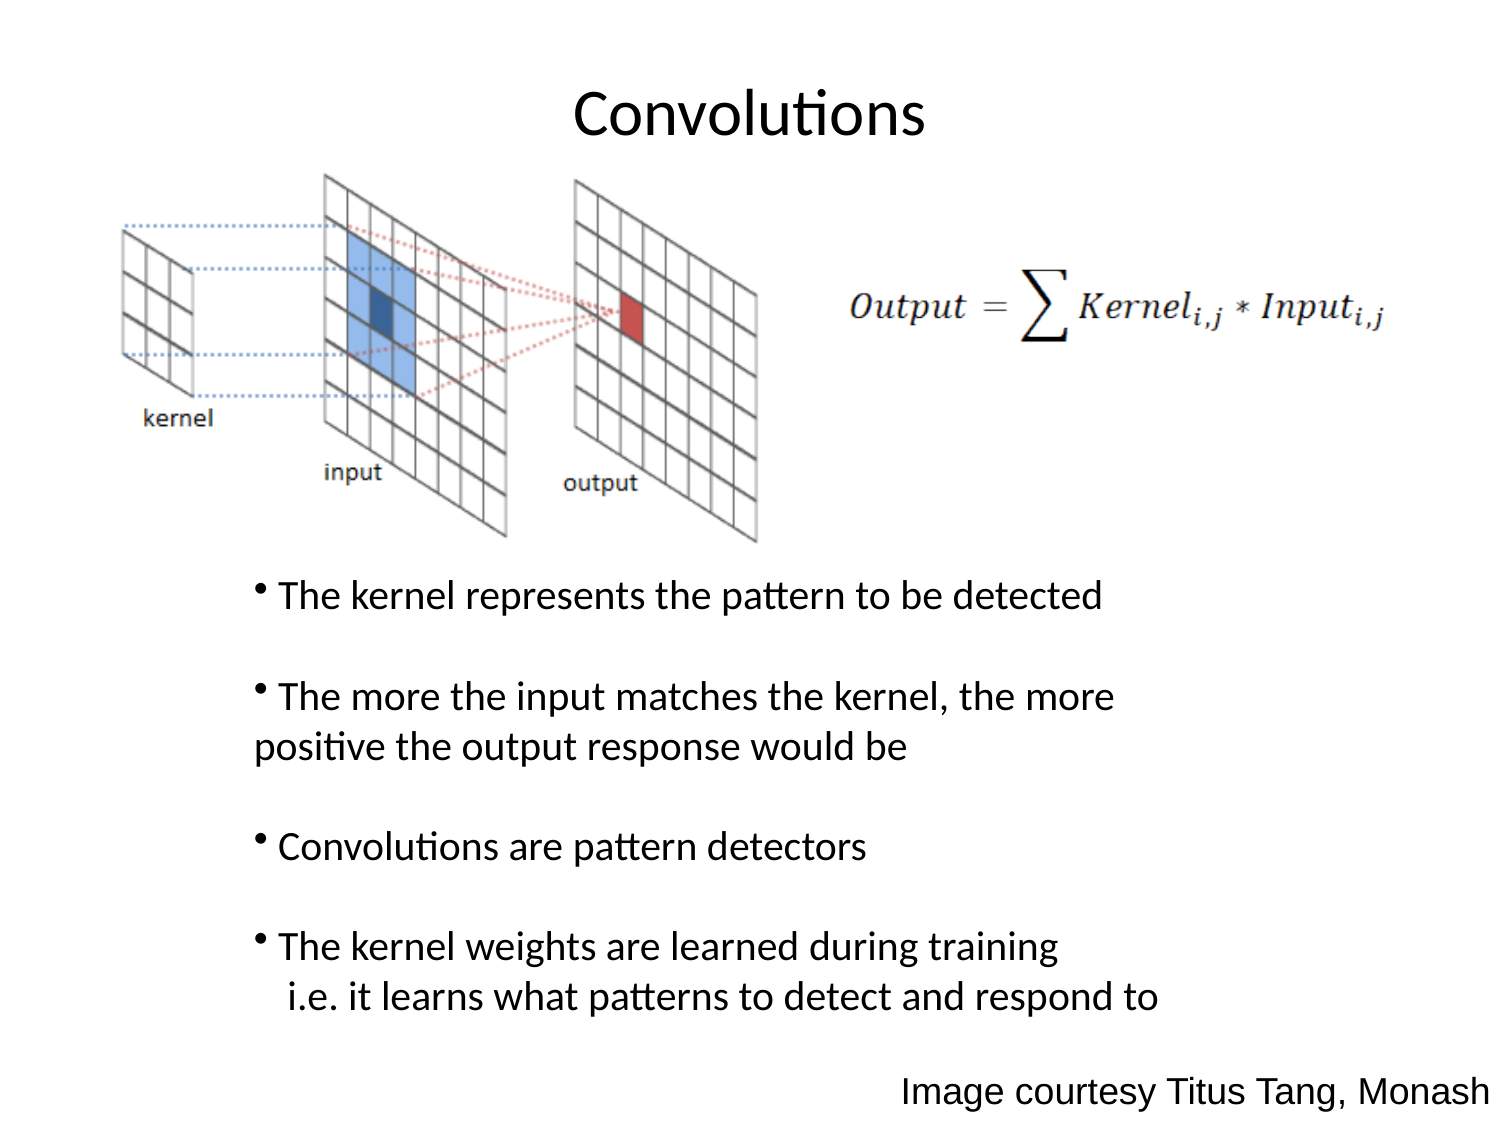

Convolutions
 The kernel represents the pattern to be detected
 The more the input matches the kernel, the more positive the output response would be
 Convolutions are pattern detectors
 The kernel weights are learned during training
 i.e. it learns what patterns to detect and respond to
Image courtesy Titus Tang, Monash